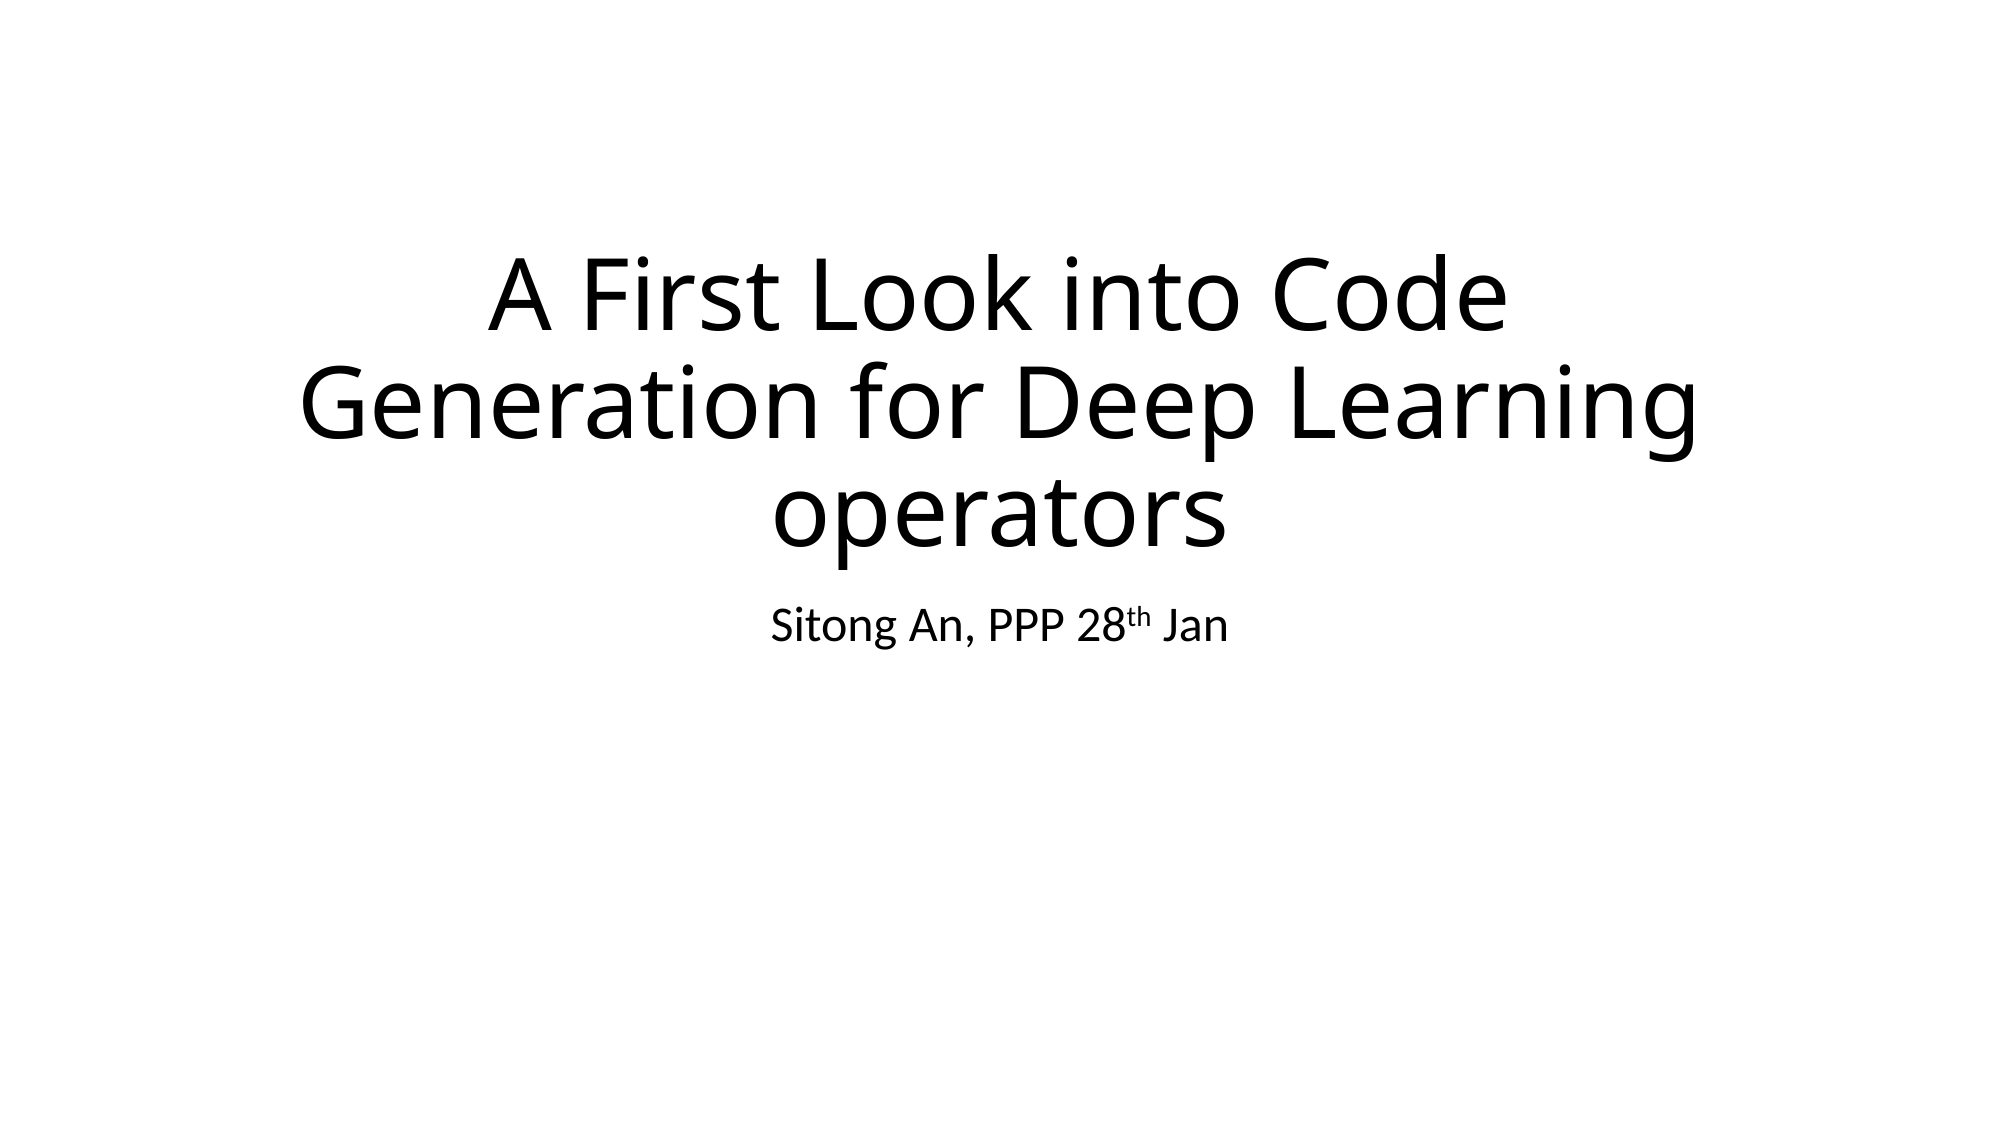

# A First Look into Code Generation for Deep Learning operators
Sitong An, PPP 28th Jan